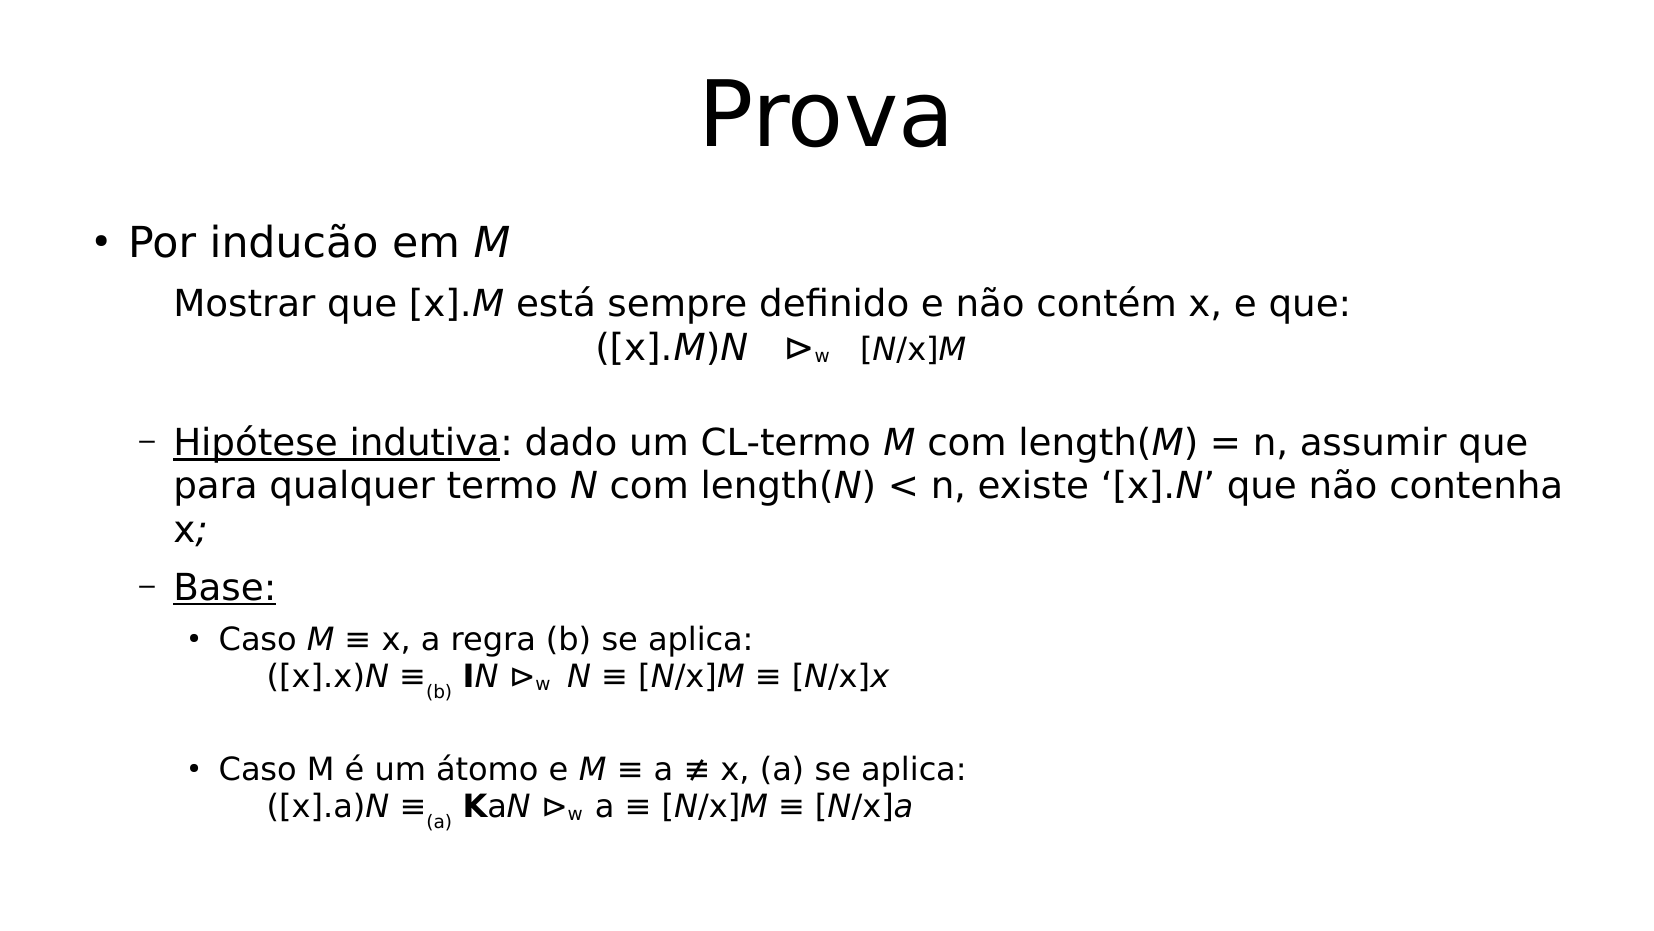

# Prova
Por inducão em M
Mostrar que [x].M está sempre definido e não contém x, e que:
 ([x].M)N ⊳w [N/x]M
Hipótese indutiva: dado um CL-termo M com length(M) = n, assumir que para qualquer termo N com length(N) < n, existe ‘[x].N’ que não contenha x;
Base:
Caso M ≡ x, a regra (b) se aplica:
				([x].x)N ≡(b) IN ⊳w N ≡ [N/x]M ≡ [N/x]x
Caso M é um átomo e M ≡ a ≢ x, (a) se aplica:
				([x].a)N ≡(a) KaN ⊳w a ≡ [N/x]M ≡ [N/x]a